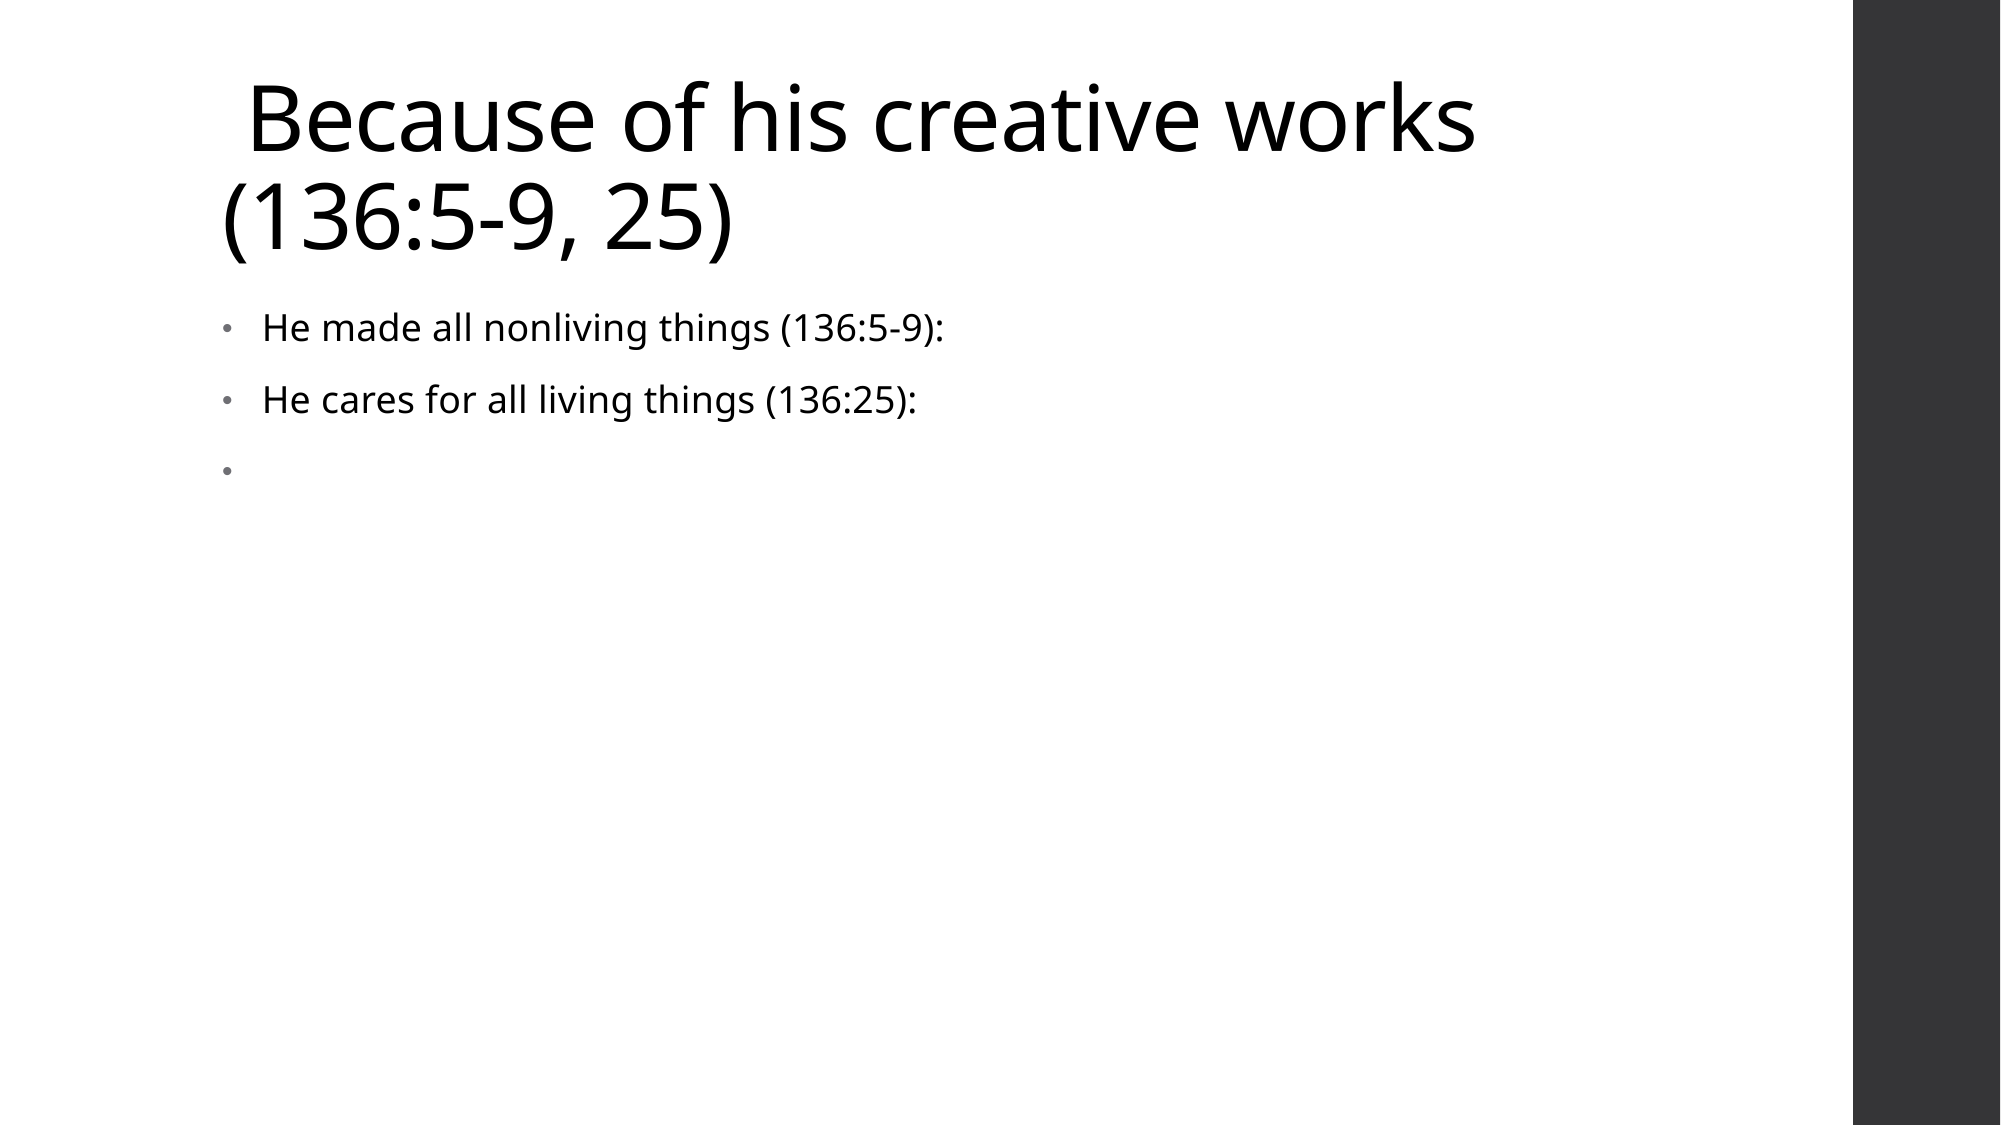

# Because of his creative works (136:5-9, 25)
 He made all nonliving things (136:5-9):
 He cares for all living things (136:25):